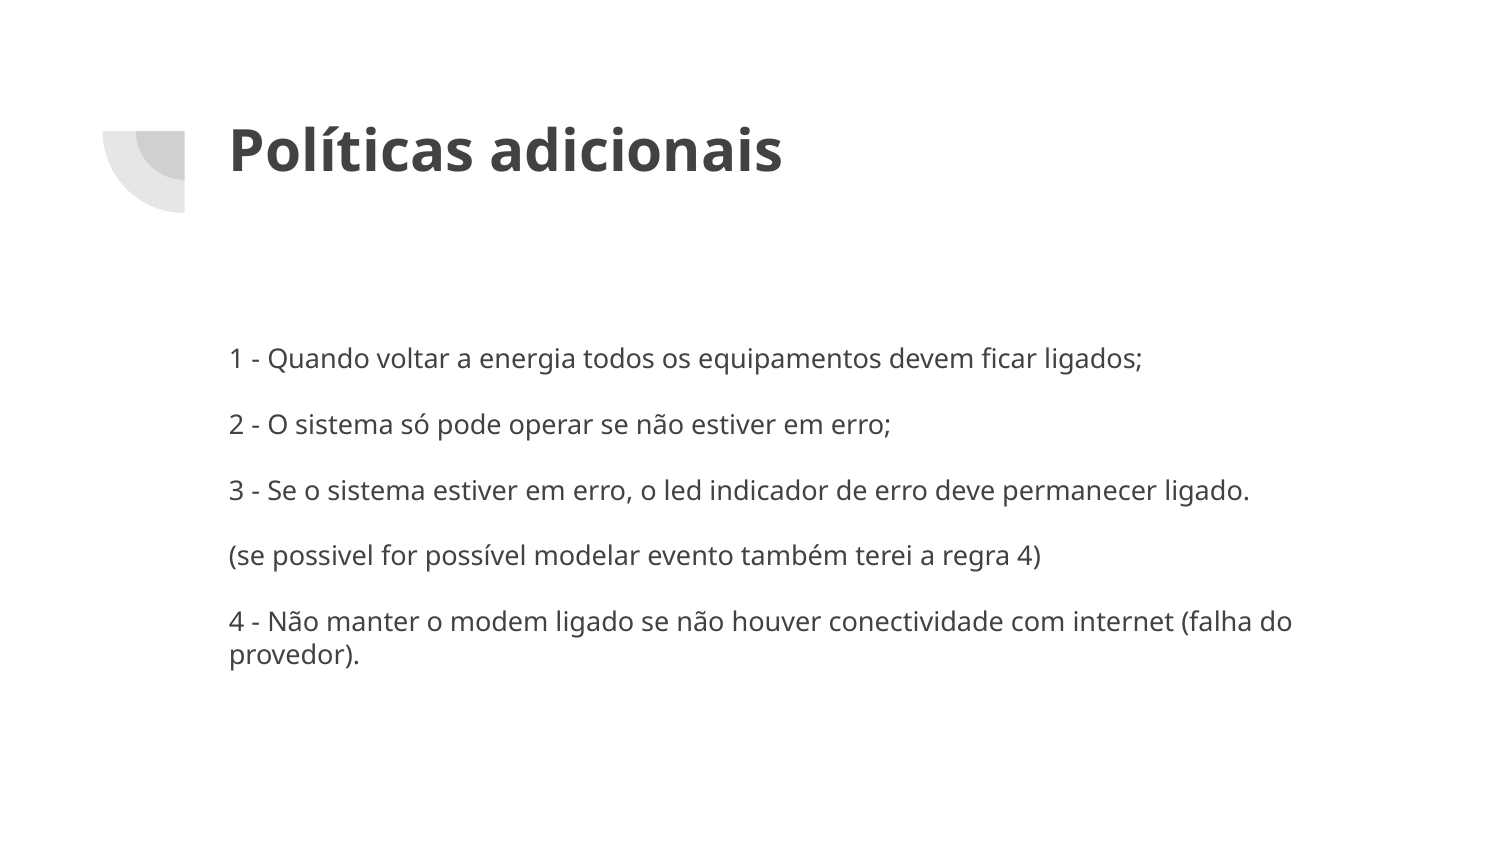

# Políticas adicionais
1 - Quando voltar a energia todos os equipamentos devem ficar ligados;
2 - O sistema só pode operar se não estiver em erro;
3 - Se o sistema estiver em erro, o led indicador de erro deve permanecer ligado.
(se possivel for possível modelar evento também terei a regra 4)
4 - Não manter o modem ligado se não houver conectividade com internet (falha do provedor).